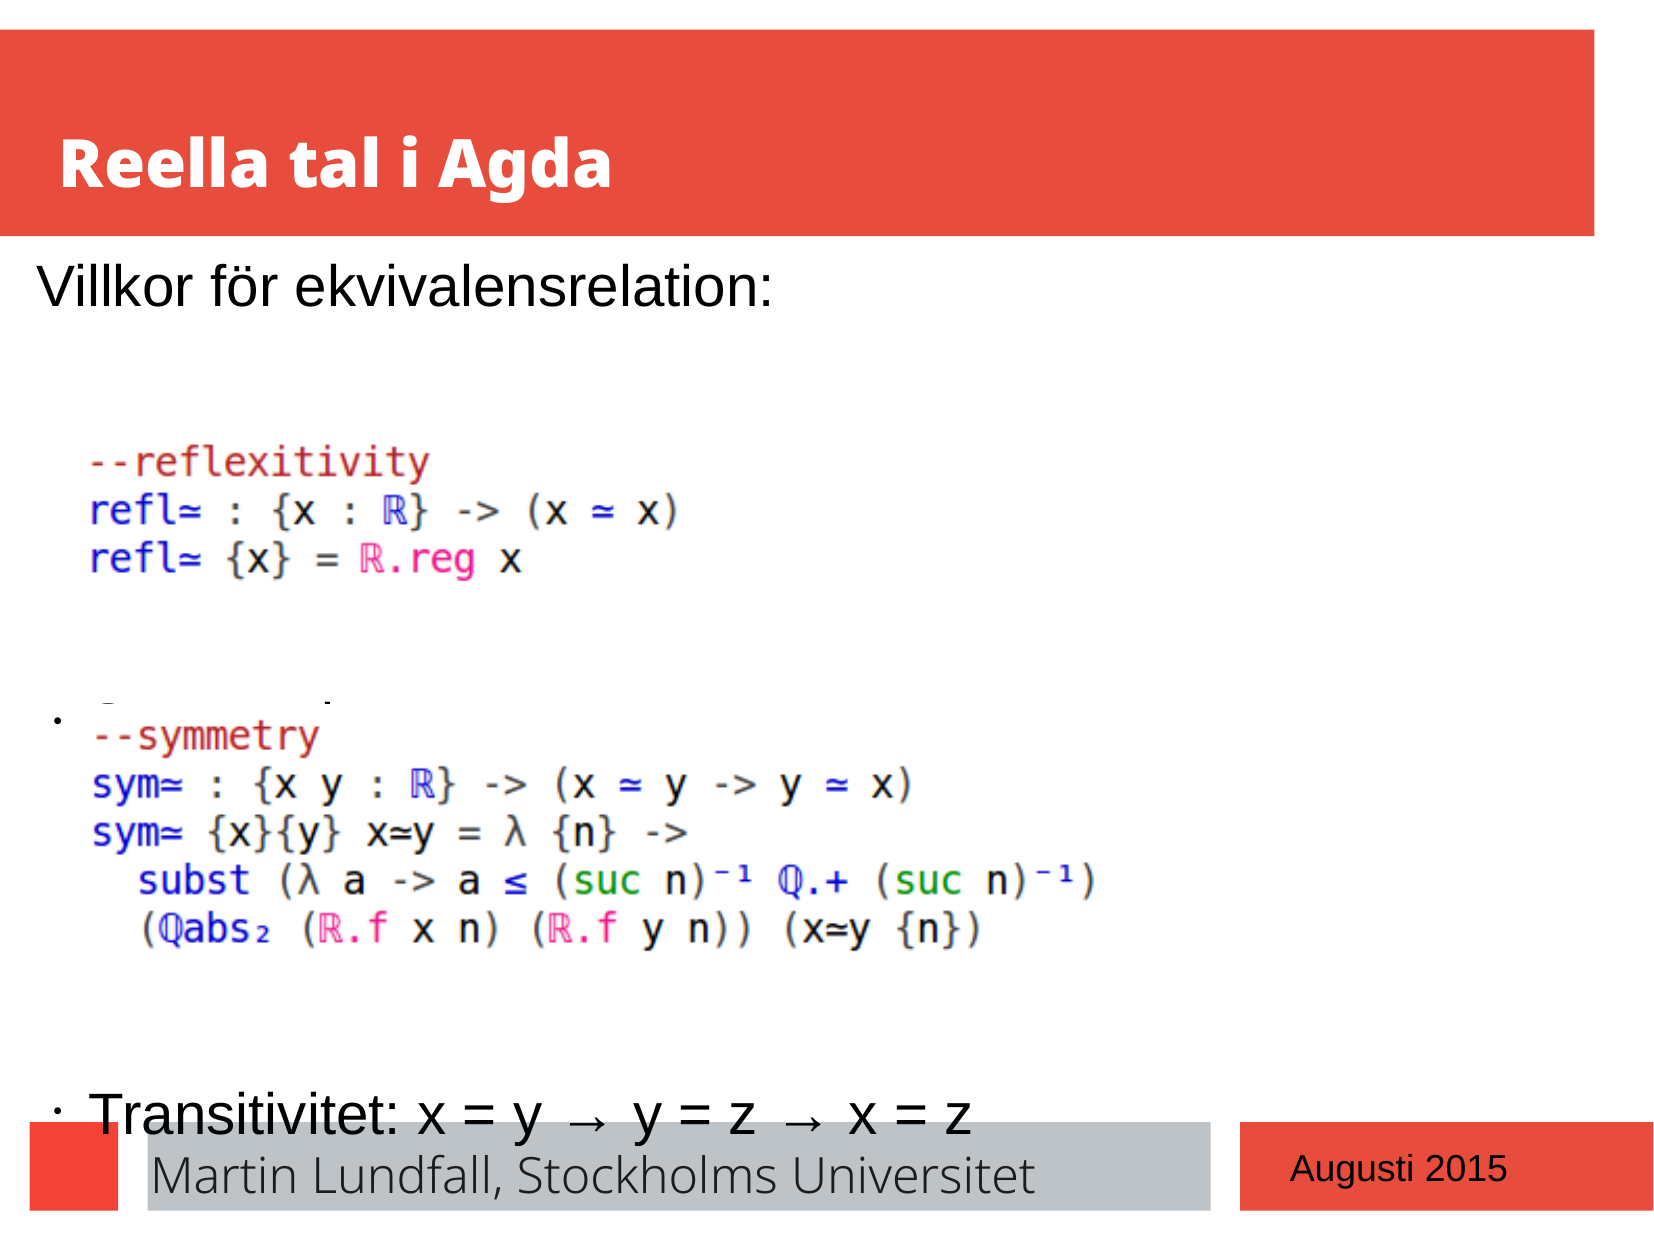

# Reella tal i Agda
Villkor för ekvivalensrelation:
Reflexivitet: x = x
Symmetri : x = y → y = x
Transitivitet: x = y → y = z → x = z
Martin Lundfall, Stockholms Universitet
Augusti 2015